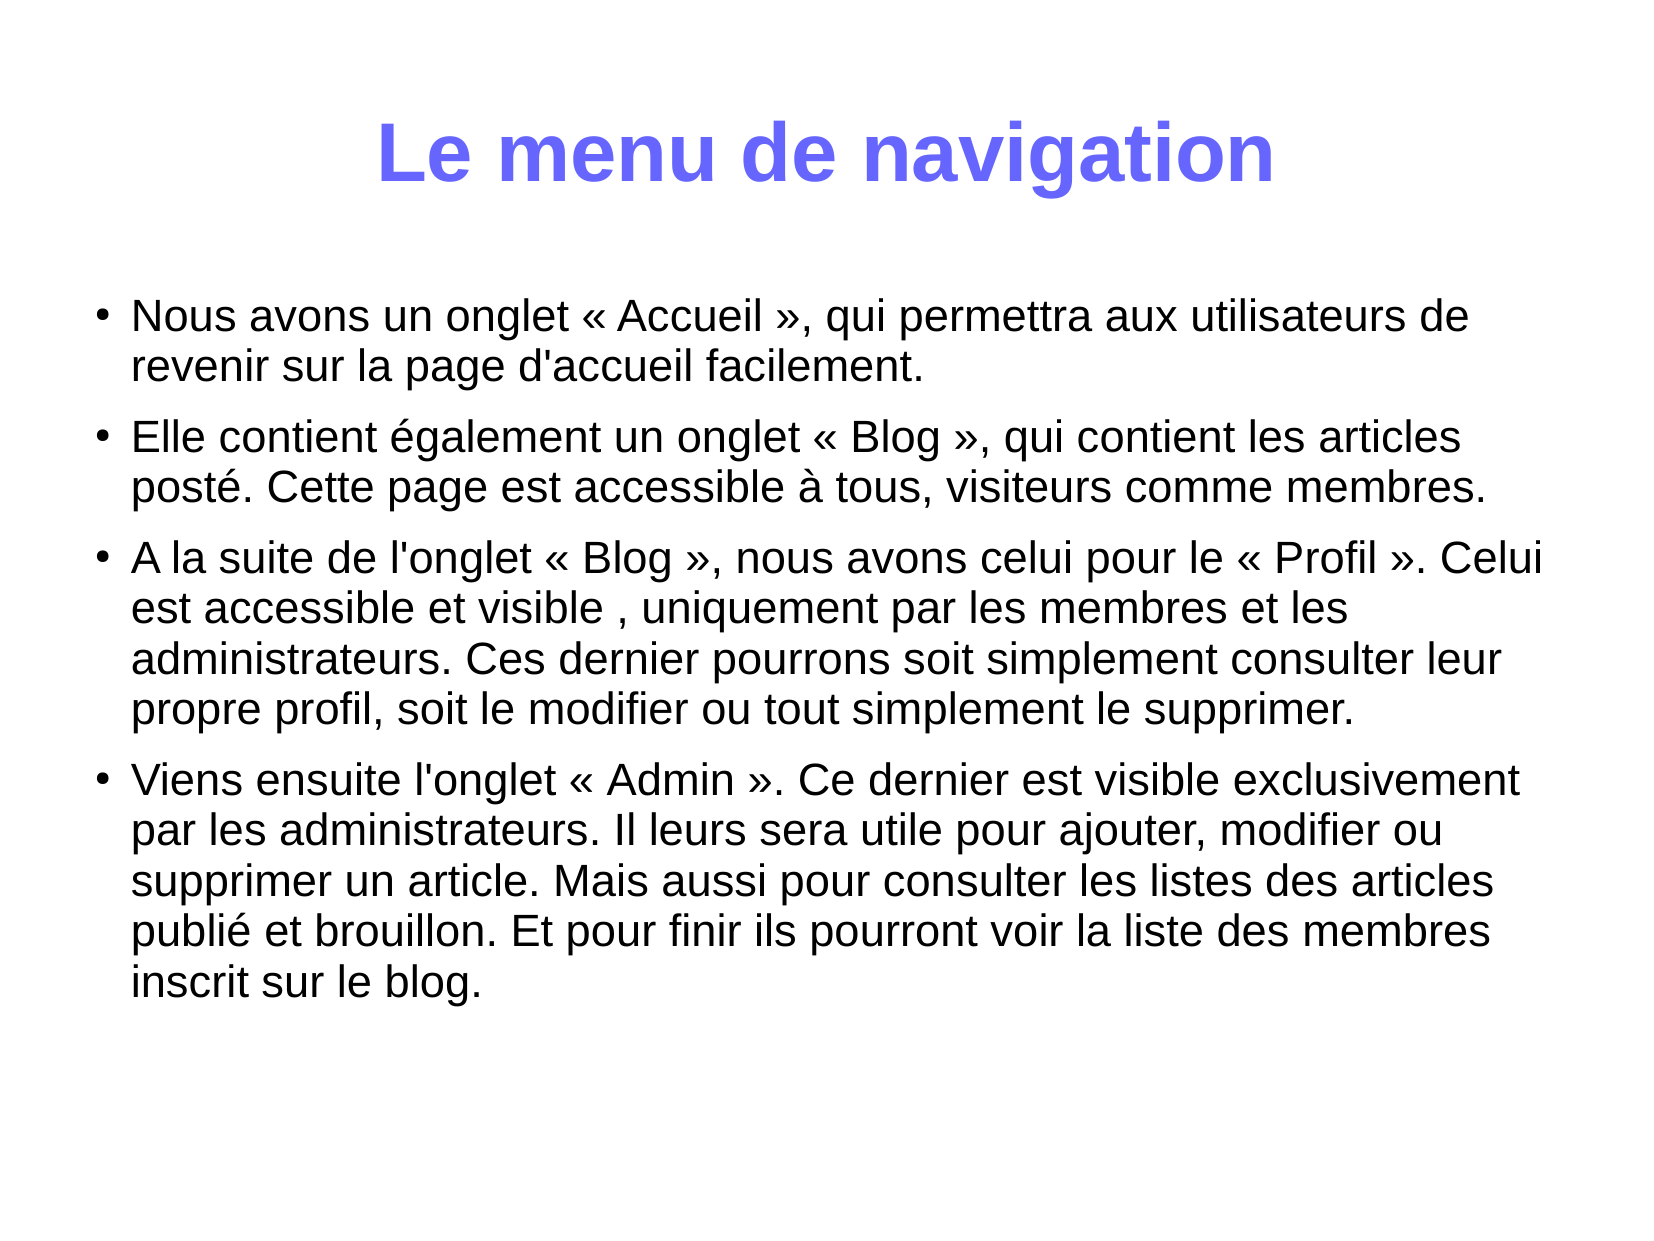

# Le menu de navigation
Nous avons un onglet « Accueil », qui permettra aux utilisateurs de revenir sur la page d'accueil facilement.
Elle contient également un onglet « Blog », qui contient les articles posté. Cette page est accessible à tous, visiteurs comme membres.
A la suite de l'onglet « Blog », nous avons celui pour le « Profil ». Celui est accessible et visible , uniquement par les membres et les administrateurs. Ces dernier pourrons soit simplement consulter leur propre profil, soit le modifier ou tout simplement le supprimer.
Viens ensuite l'onglet « Admin ». Ce dernier est visible exclusivement par les administrateurs. Il leurs sera utile pour ajouter, modifier ou supprimer un article. Mais aussi pour consulter les listes des articles publié et brouillon. Et pour finir ils pourront voir la liste des membres inscrit sur le blog.